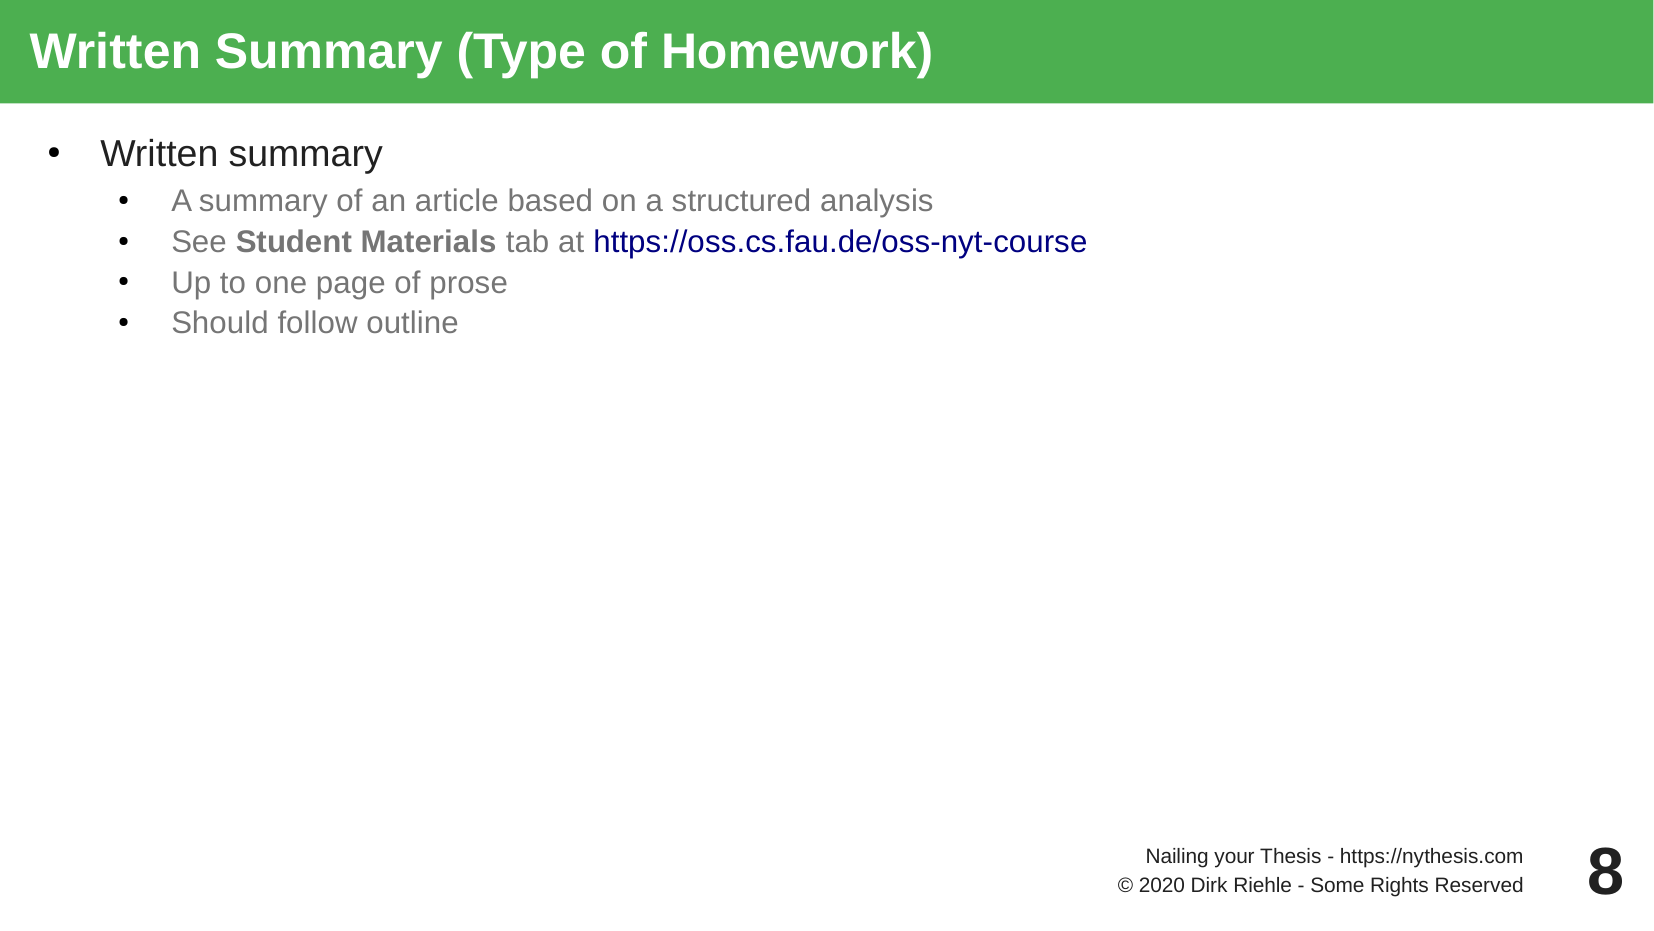

# Written Summary (Type of Homework)
Written summary
A summary of an article based on a structured analysis
See Student Materials tab at https://oss.cs.fau.de/oss-nyt-course
Up to one page of prose
Should follow outline
Nailing your Thesis - https://nythesis.com
8
© 2020 Dirk Riehle - Some Rights Reserved